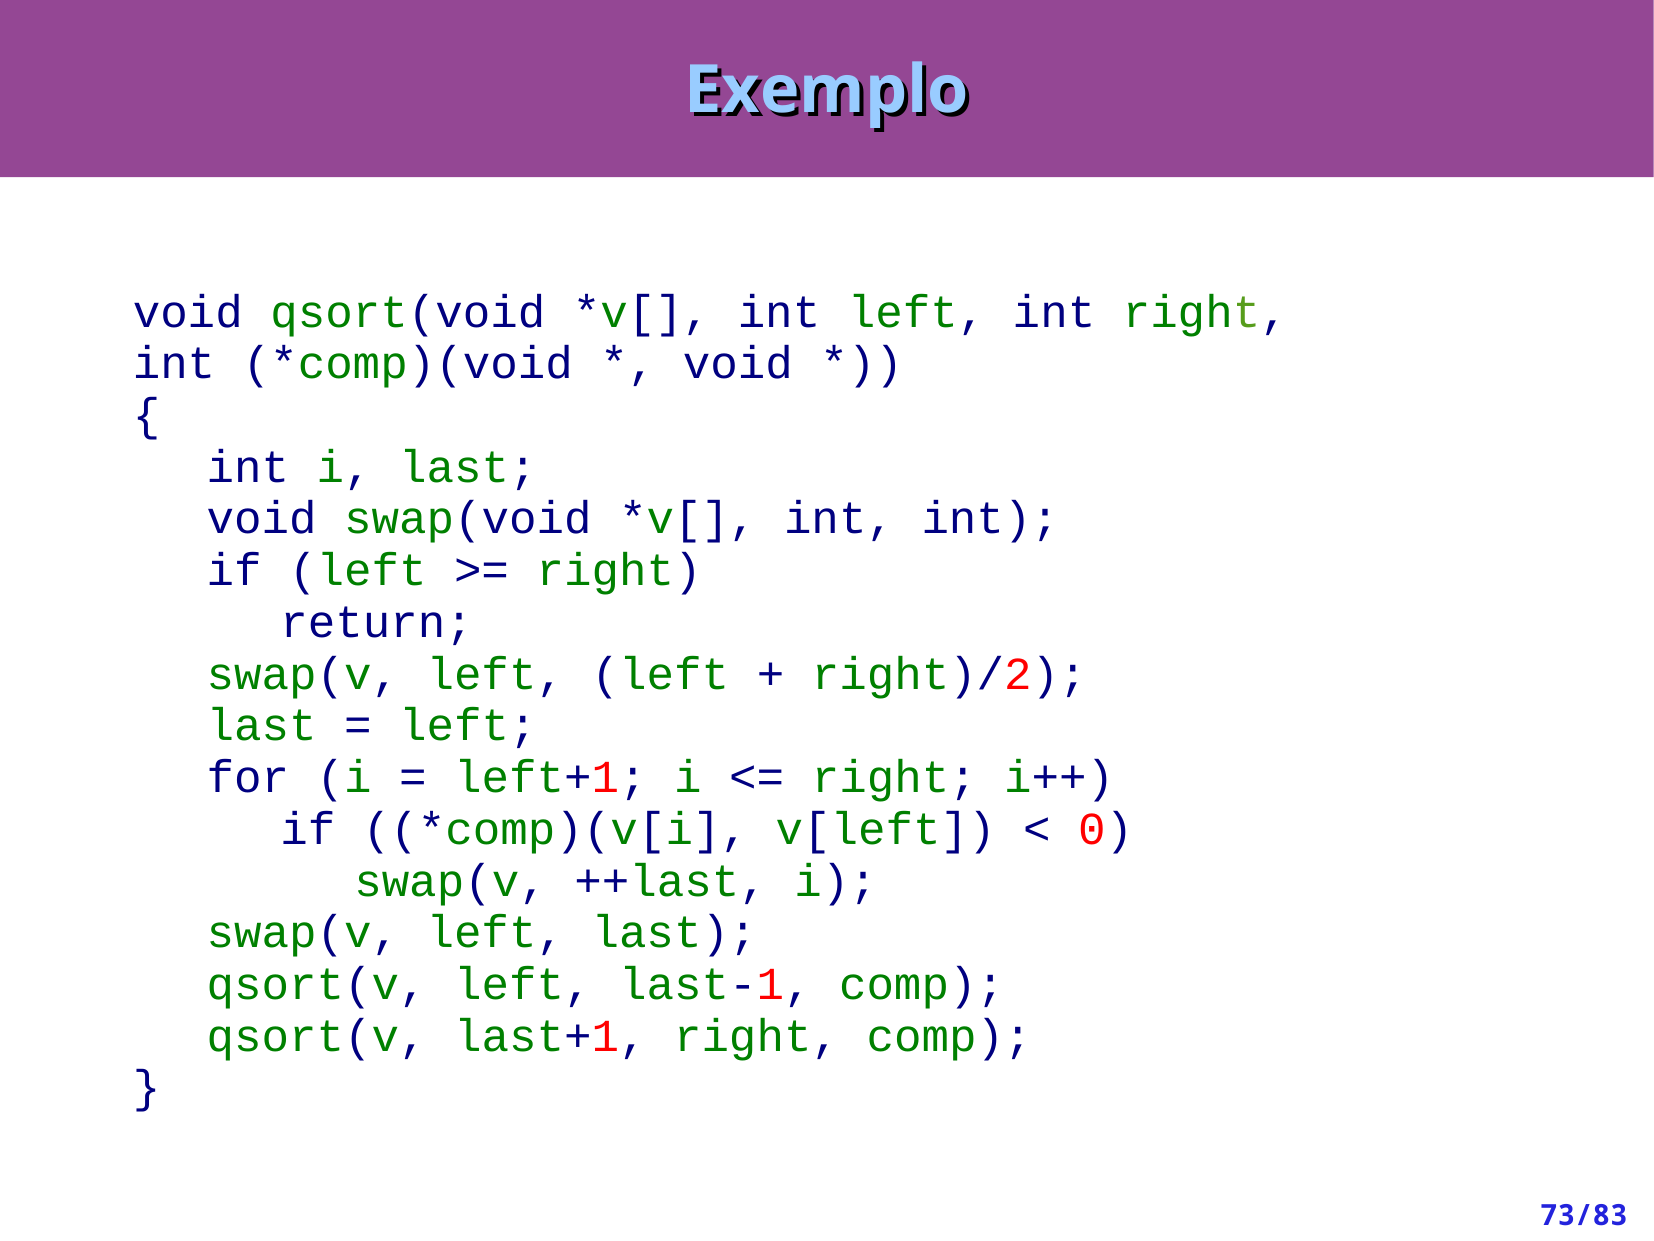

# Exemplo
void qsort(void *v[], int left, int right,
int (*comp)(void *, void *))
{
	int i, last;
	void swap(void *v[], int, int);
	if (left >= right)
		return;
	swap(v, left, (left + right)/2);
	last = left;
	for (i = left+1; i <= right; i++)
		if ((*comp)(v[i], v[left]) < 0)
			swap(v, ++last, i);
	swap(v, left, last);
	qsort(v, left, last-1, comp);
	qsort(v, last+1, right, comp);
}
73